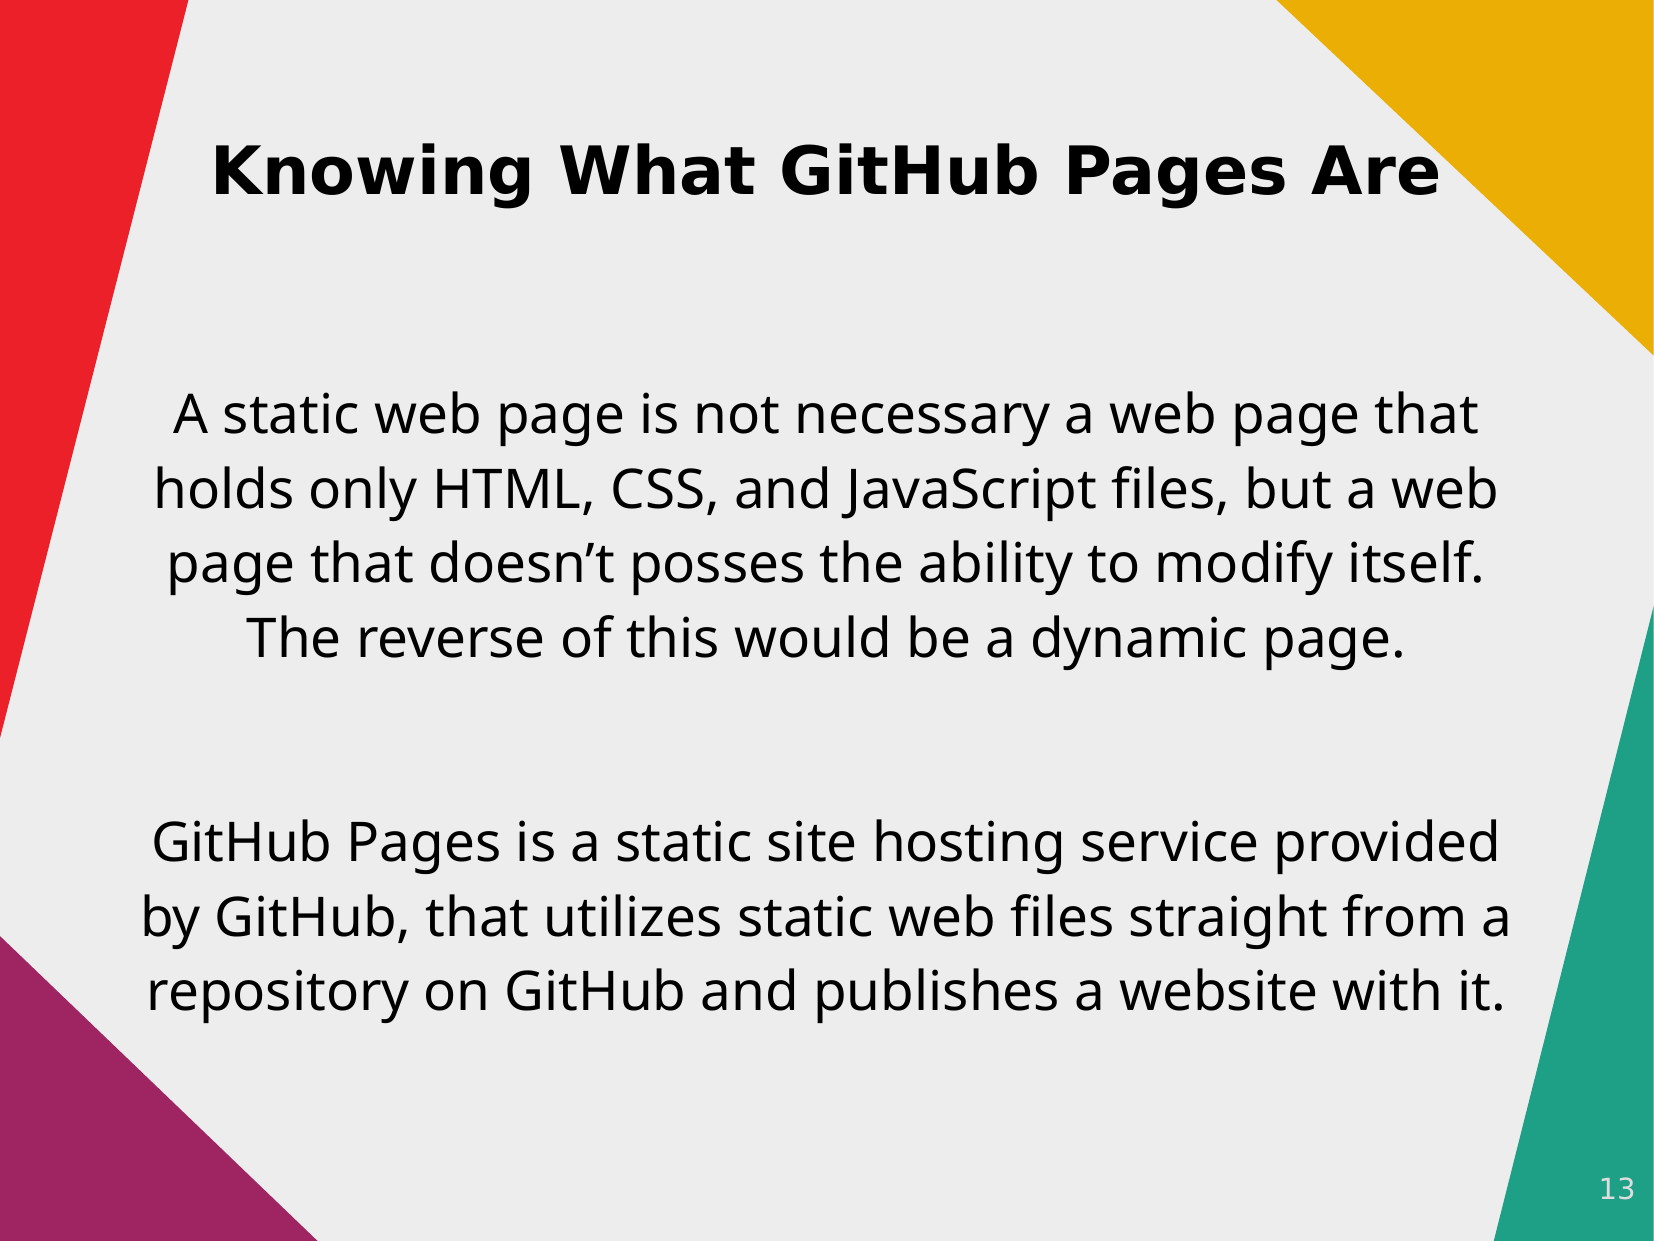

# Knowing What GitHub Pages Are
A static web page is not necessary a web page that holds only HTML, CSS, and JavaScript files, but a web page that doesn’t posses the ability to modify itself. The reverse of this would be a dynamic page.
GitHub Pages is a static site hosting service provided by GitHub, that utilizes static web files straight from a repository on GitHub and publishes a website with it.
13